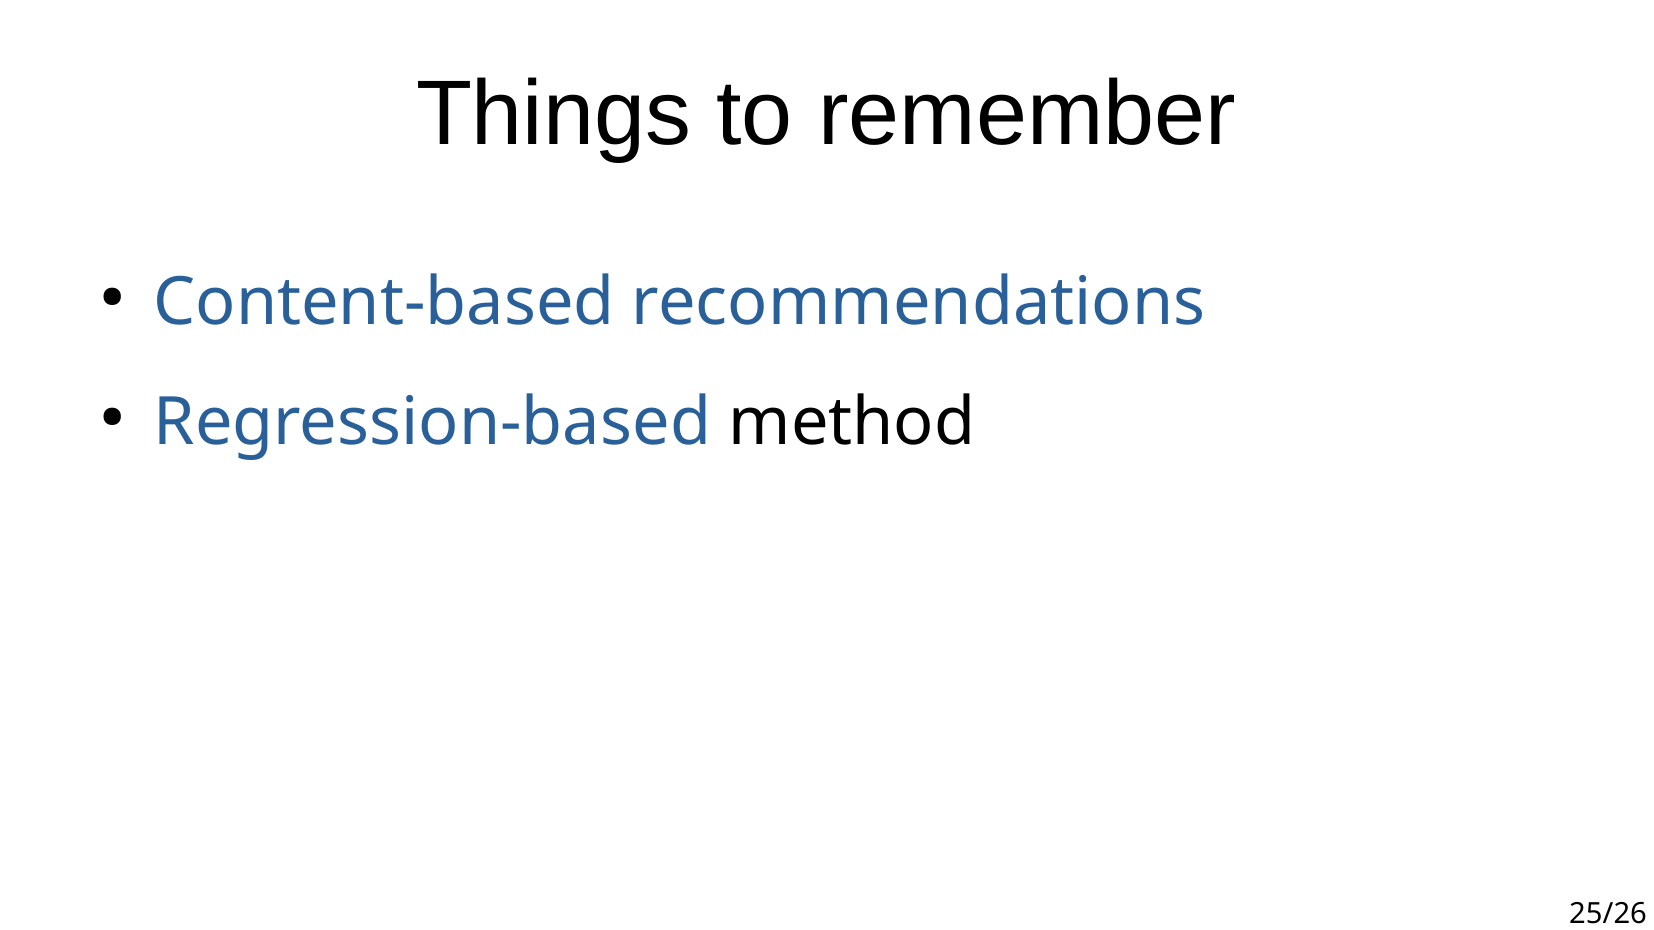

# Things to remember
Content-based recommendations
Regression-based method
25